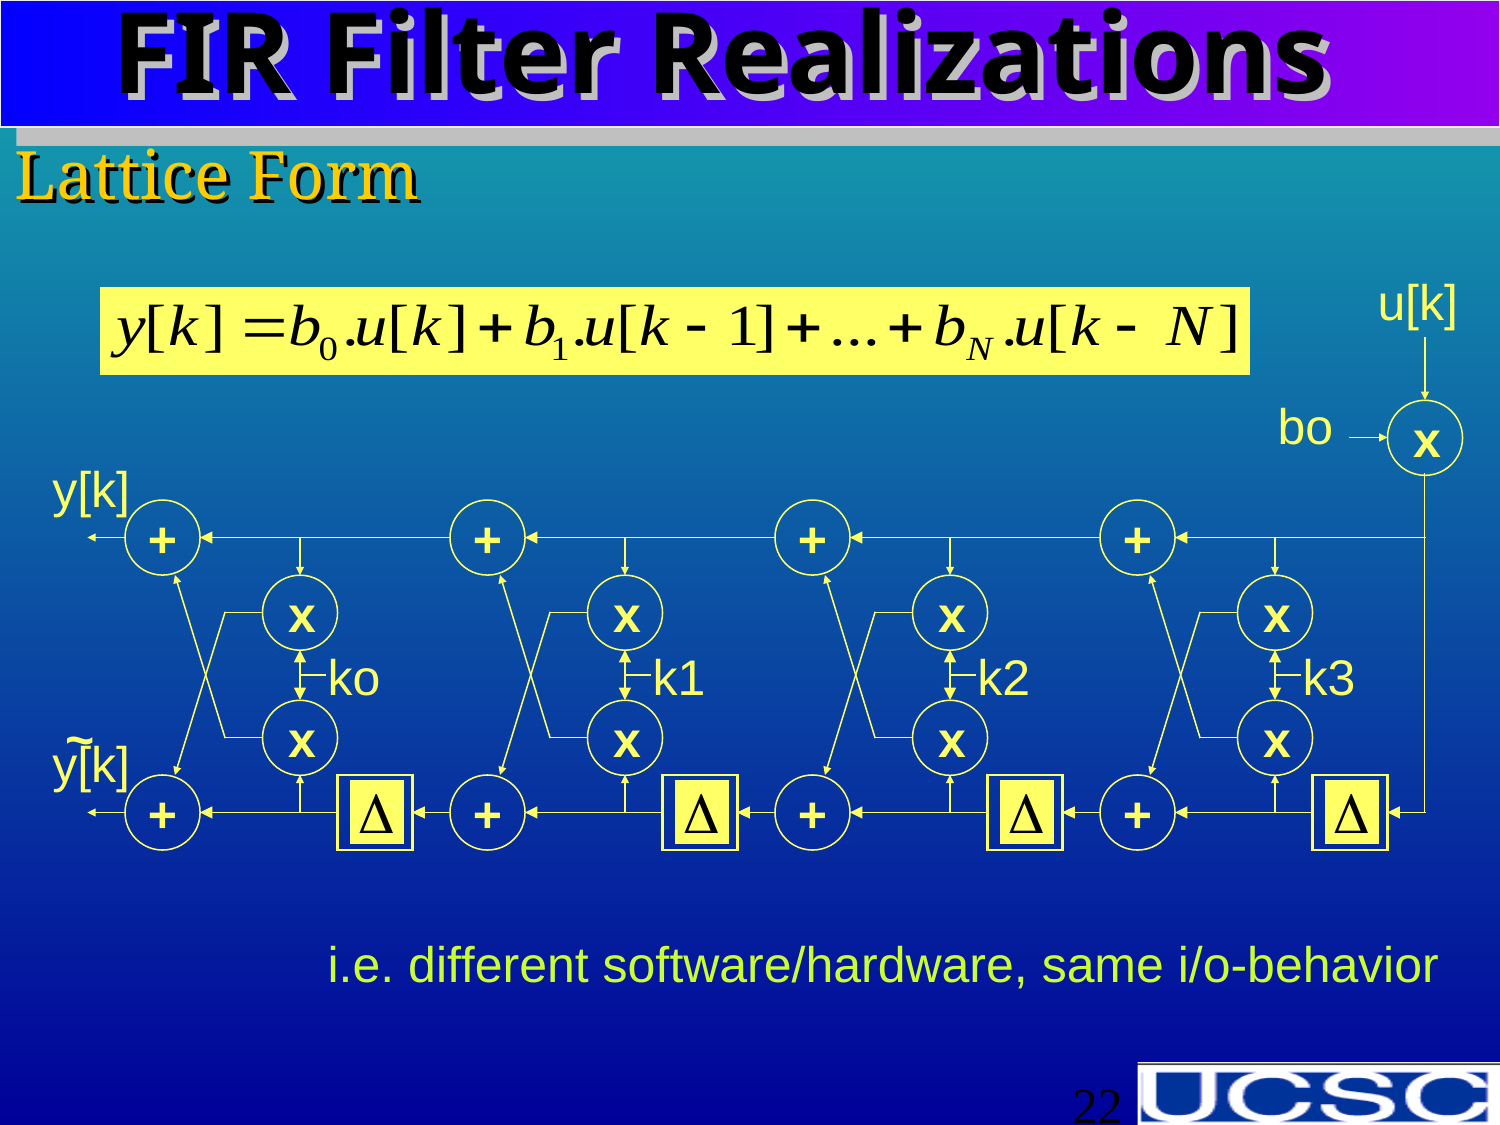

# FIR Filter Realizations
Lattice Form
u[k]
bo
x
y[k]
+
+
+
+
x
x
x
x
ko
k1
k2
k3
~
y[k]
x
x
x
x
+
+
+
+
i.e. different software/hardware, same i/o-behavior
22